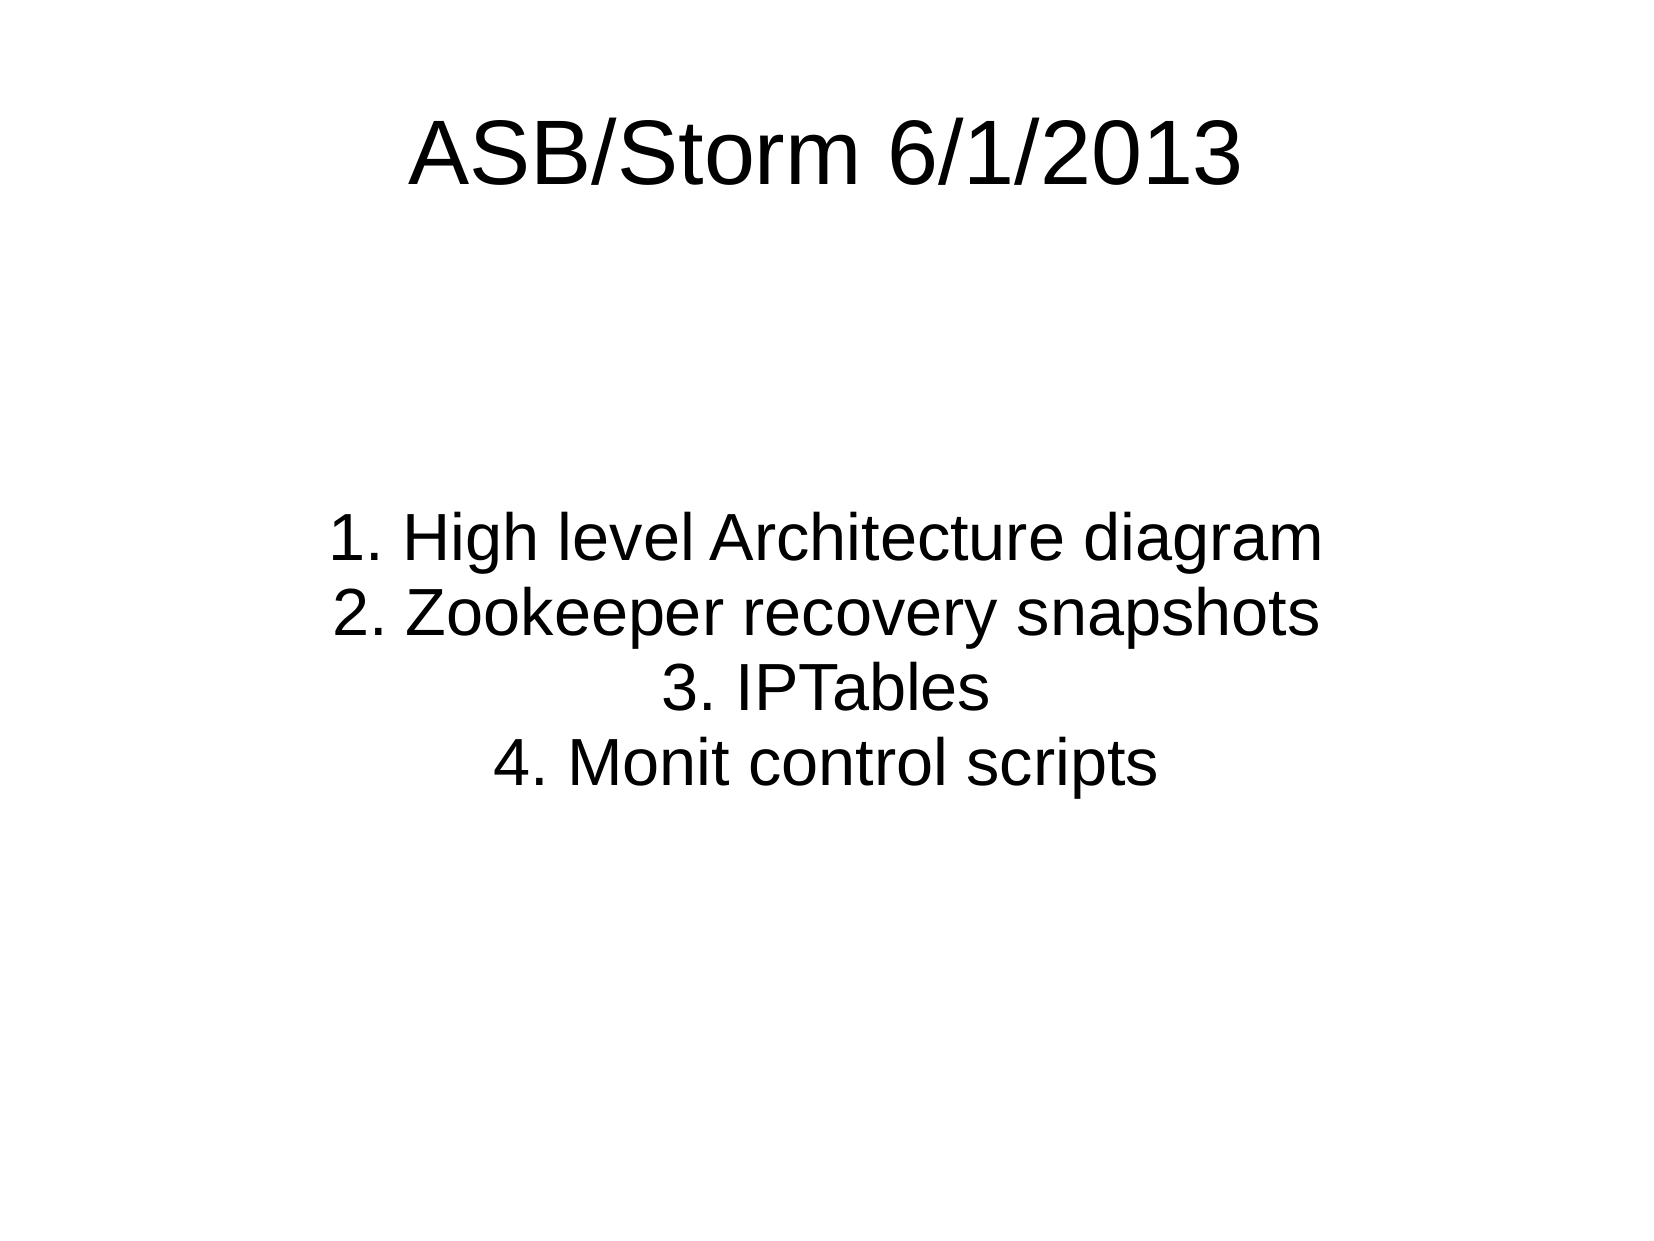

# ASB/Storm 6/1/2013
1. High level Architecture diagram
2. Zookeeper recovery snapshots
3. IPTables
4. Monit control scripts